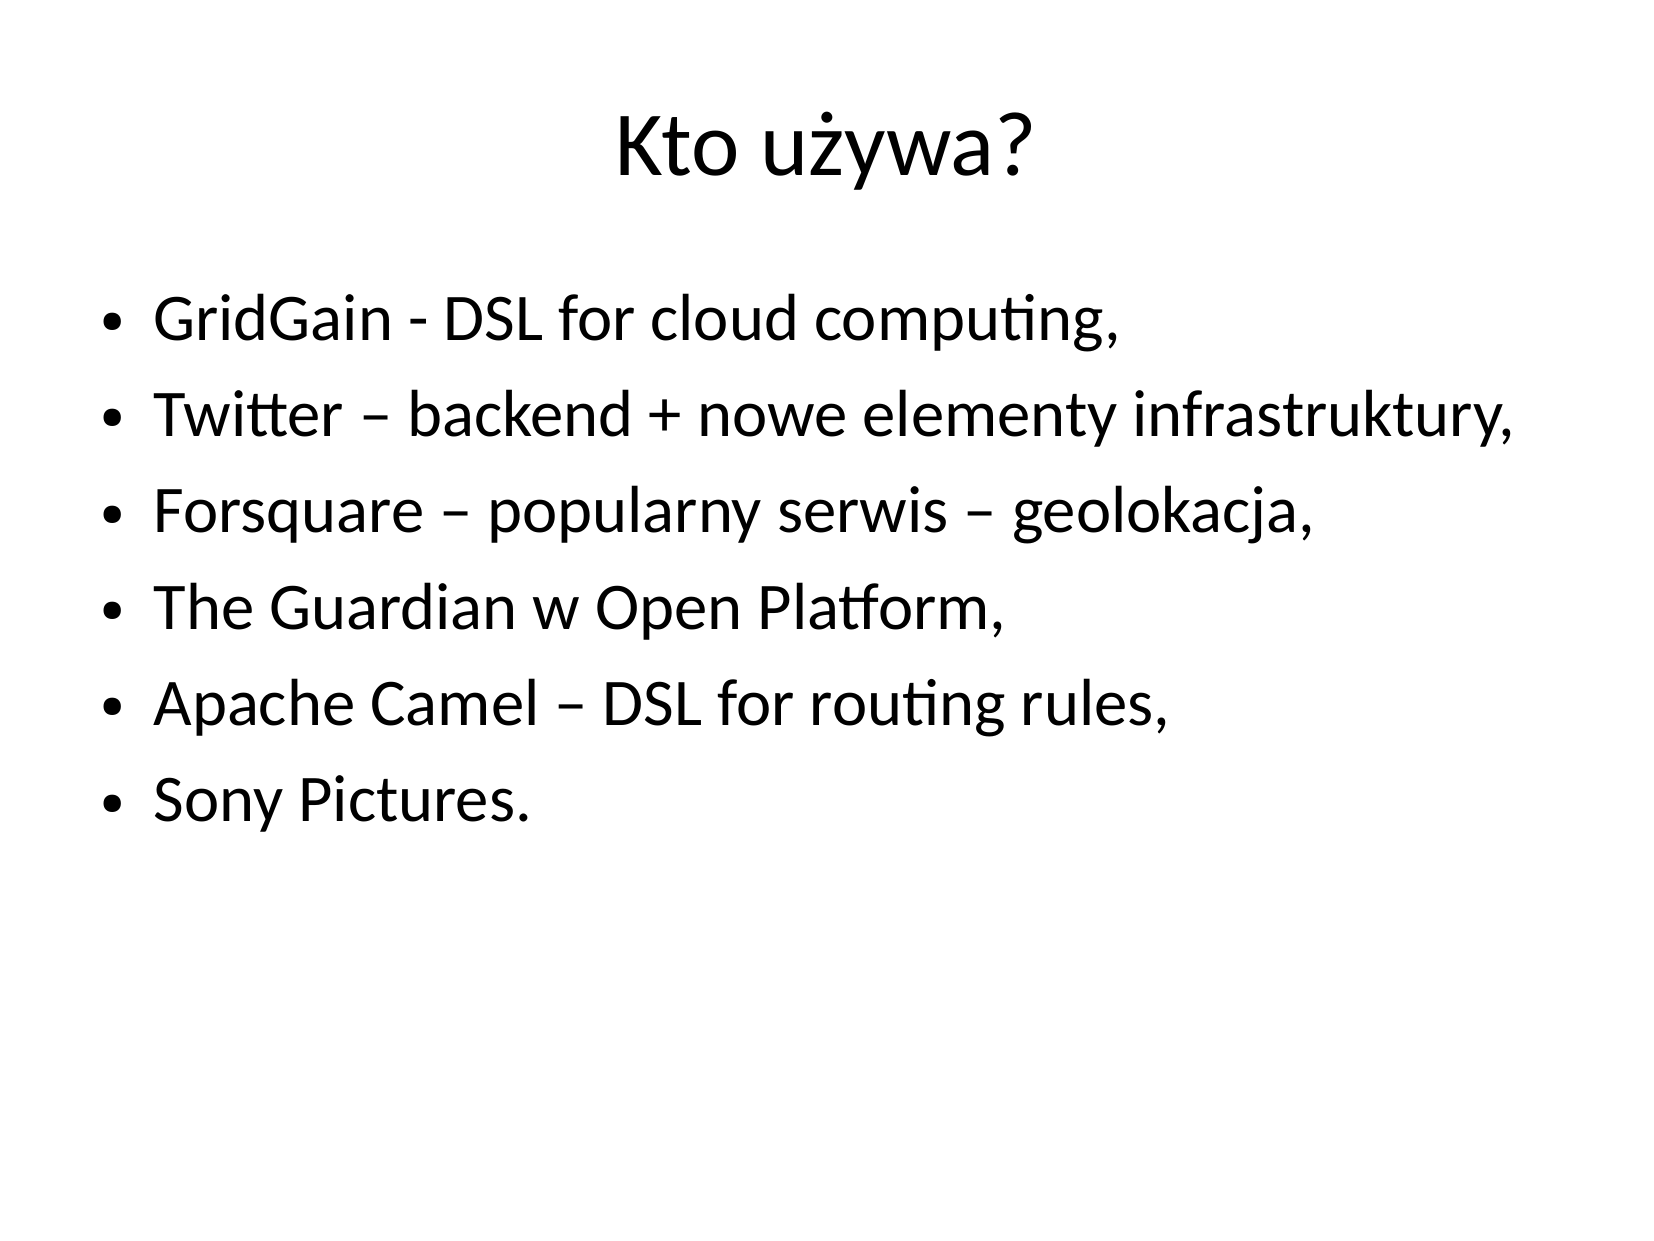

# Kto używa?
GridGain - DSL for cloud computing,
Twitter – backend + nowe elementy infrastruktury,
Forsquare – popularny serwis – geolokacja,
The Guardian w Open Platform,
Apache Camel – DSL for routing rules,
Sony Pictures.